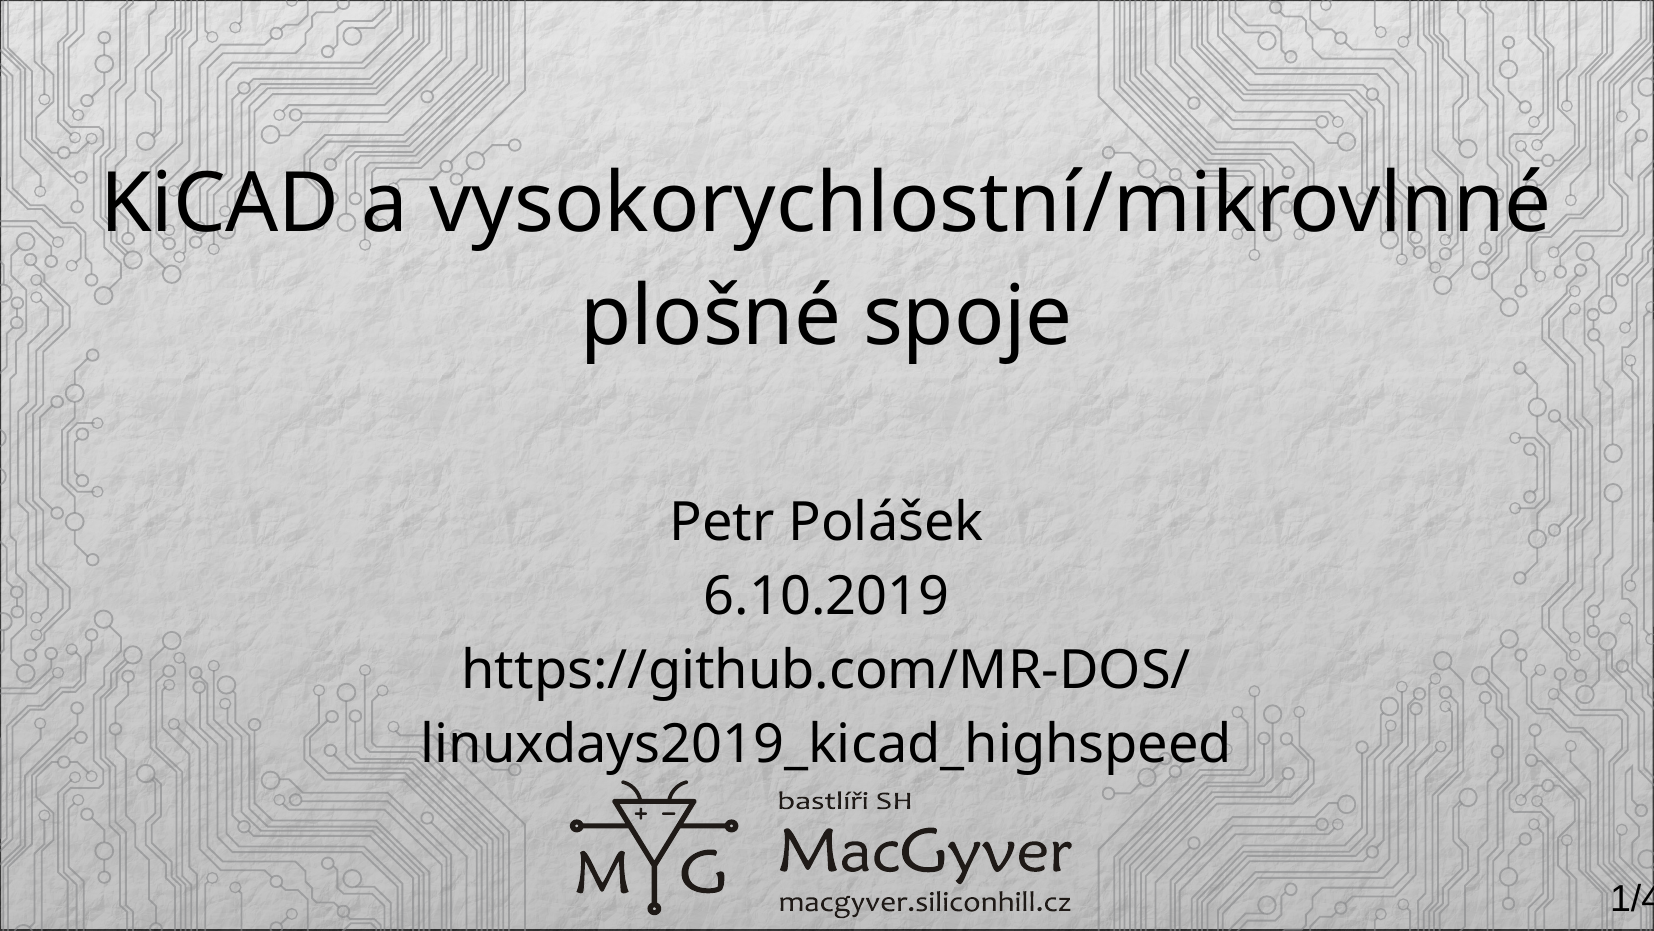

# KiCAD a vysokorychlostní/mikrovlnné plošné spoje
Petr Polášek
6.10.2019
https://github.com/MR-DOS/linuxdays2019_kicad_highspeed